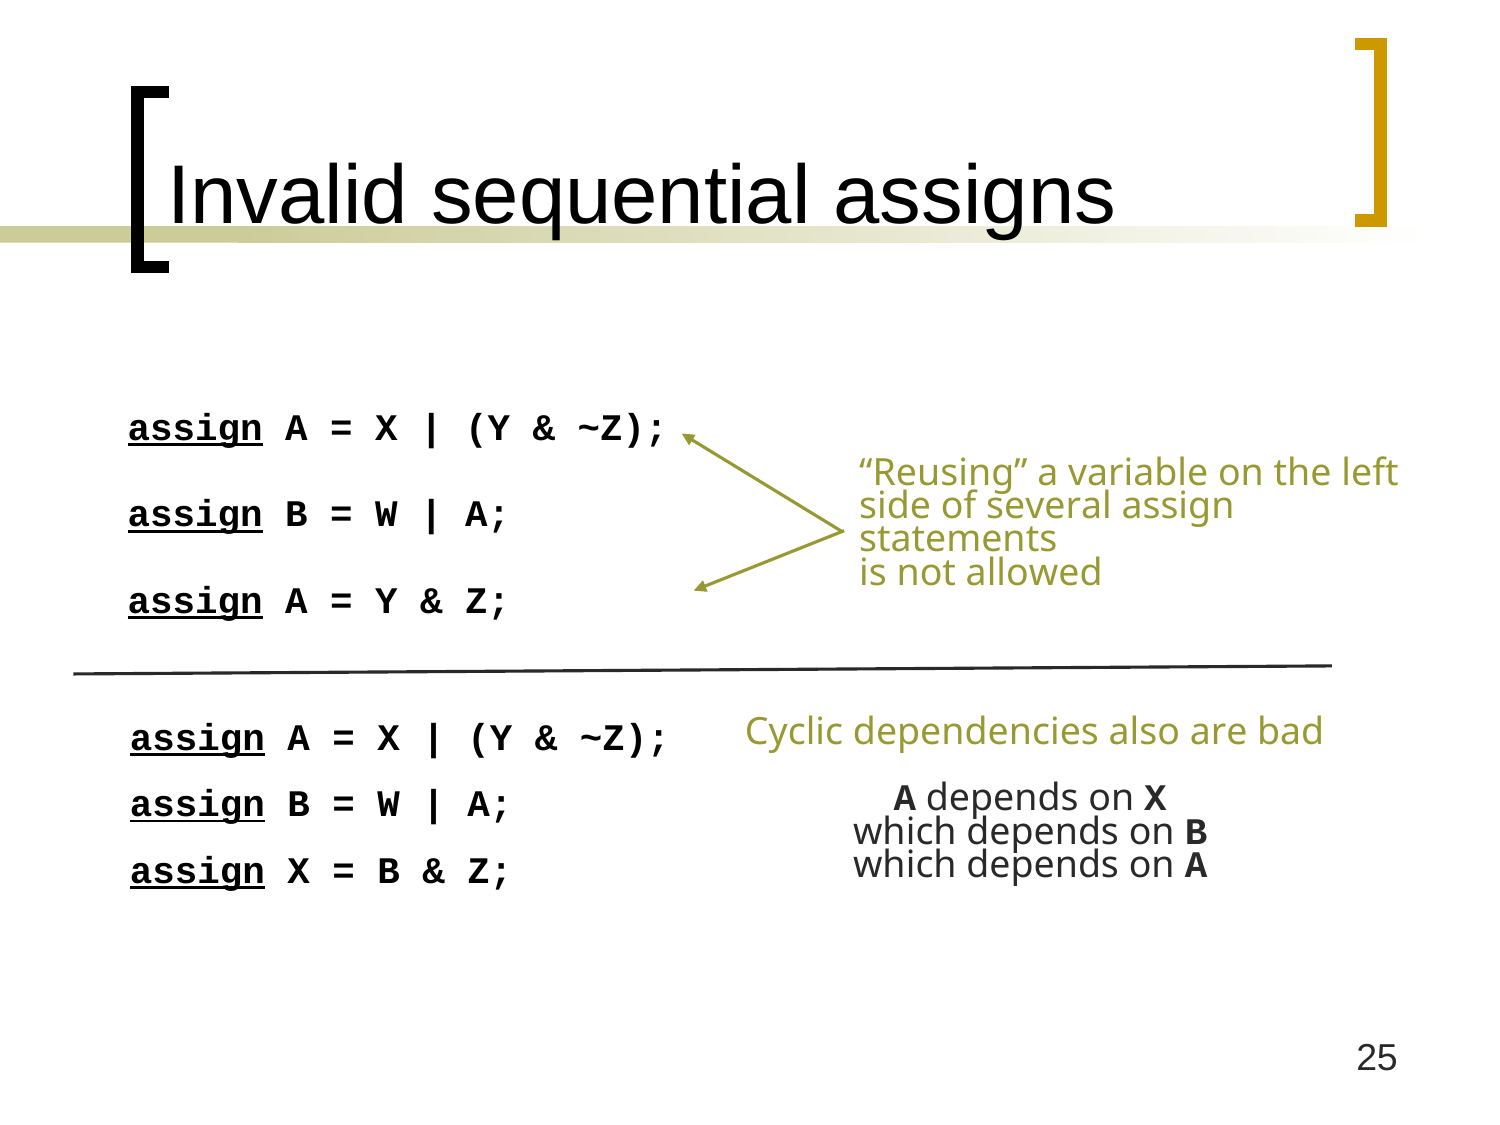

# Invalid sequential assigns
assign A = X | (Y & ~Z);
assign B = W | A;
assign A = Y & Z;
“Reusing” a variable on the left
side of several assign statements
is not allowed
Cyclic dependencies also are bad
A depends on X
which depends on B
which depends on A
assign A = X | (Y & ~Z);
assign B = W | A;
assign X = B & Z;
25